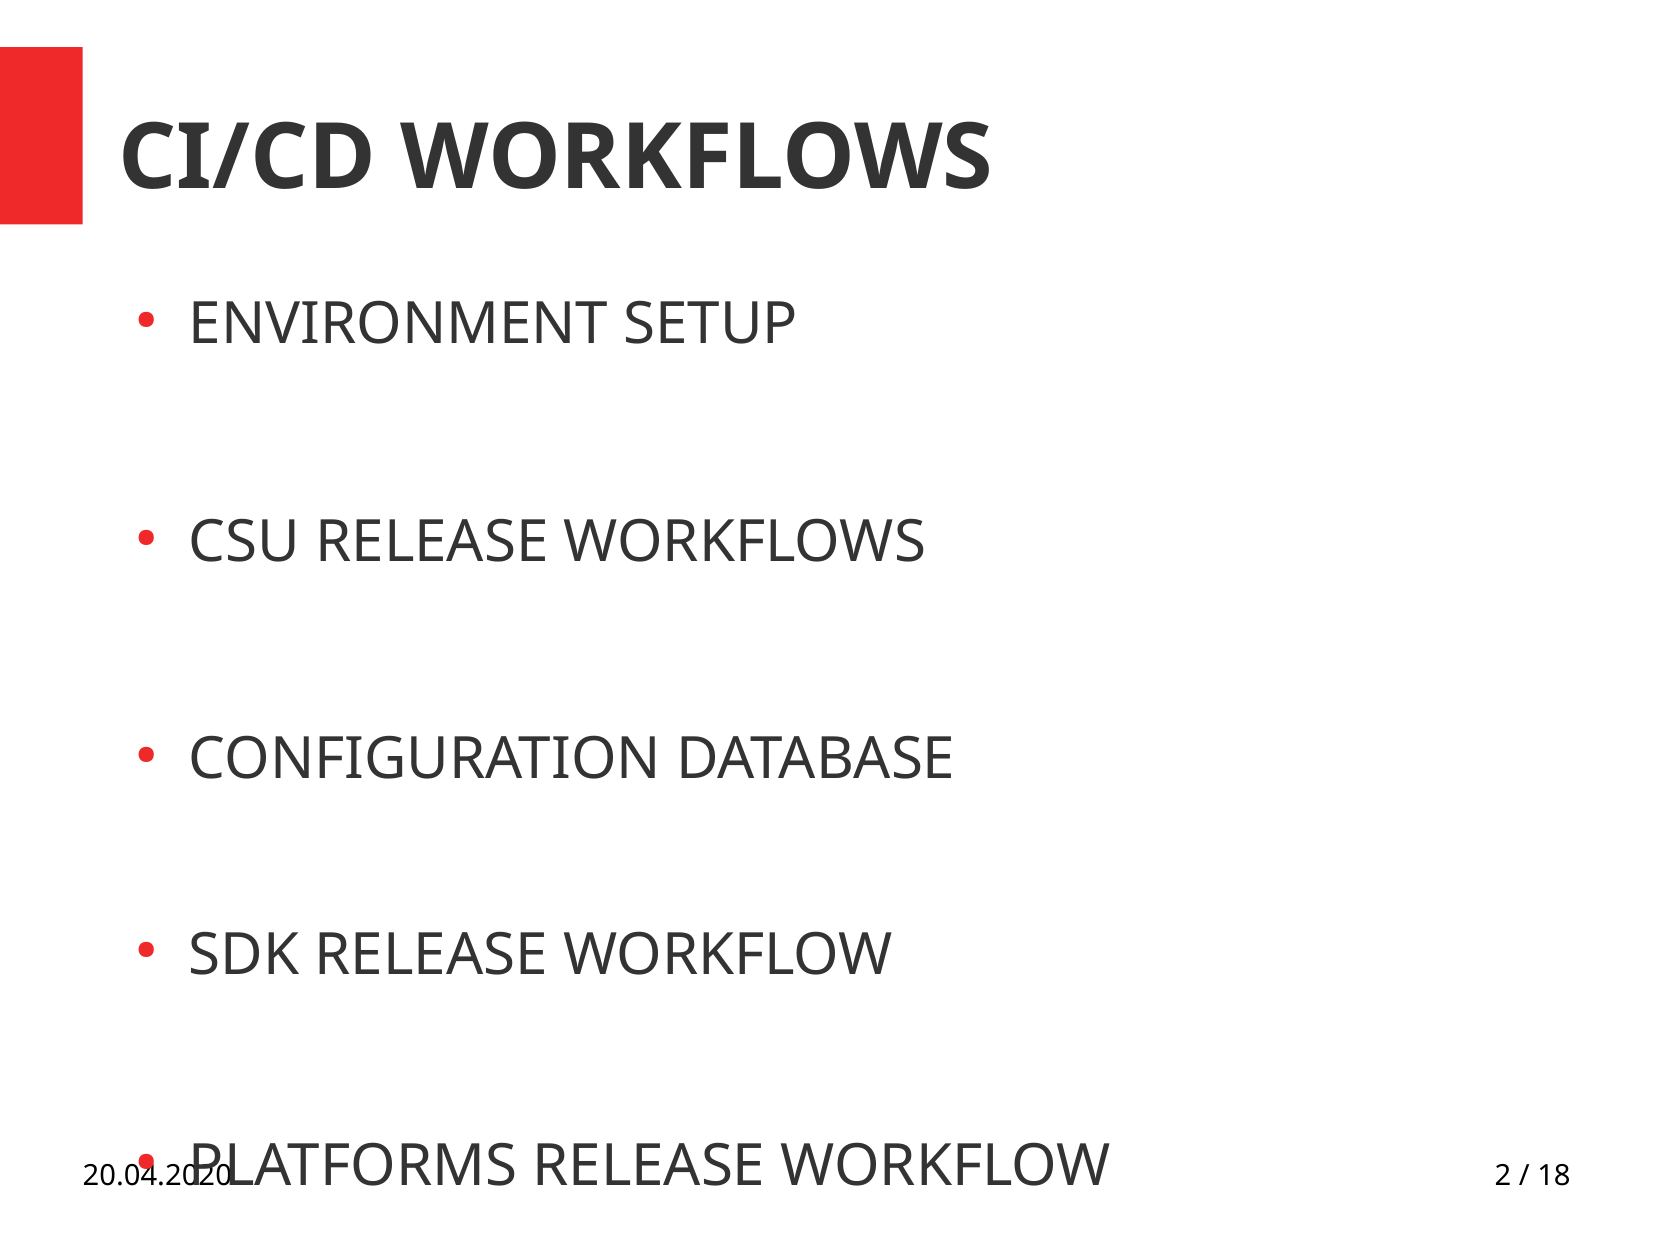

# CI/CD WORKFLOWS
ENVIRONMENT SETUP
CSU RELEASE WORKFLOWS
CONFIGURATION DATABASE
SDK RELEASE WORKFLOW
PLATFORMS RELEASE WORKFLOW
20.04.2020
2